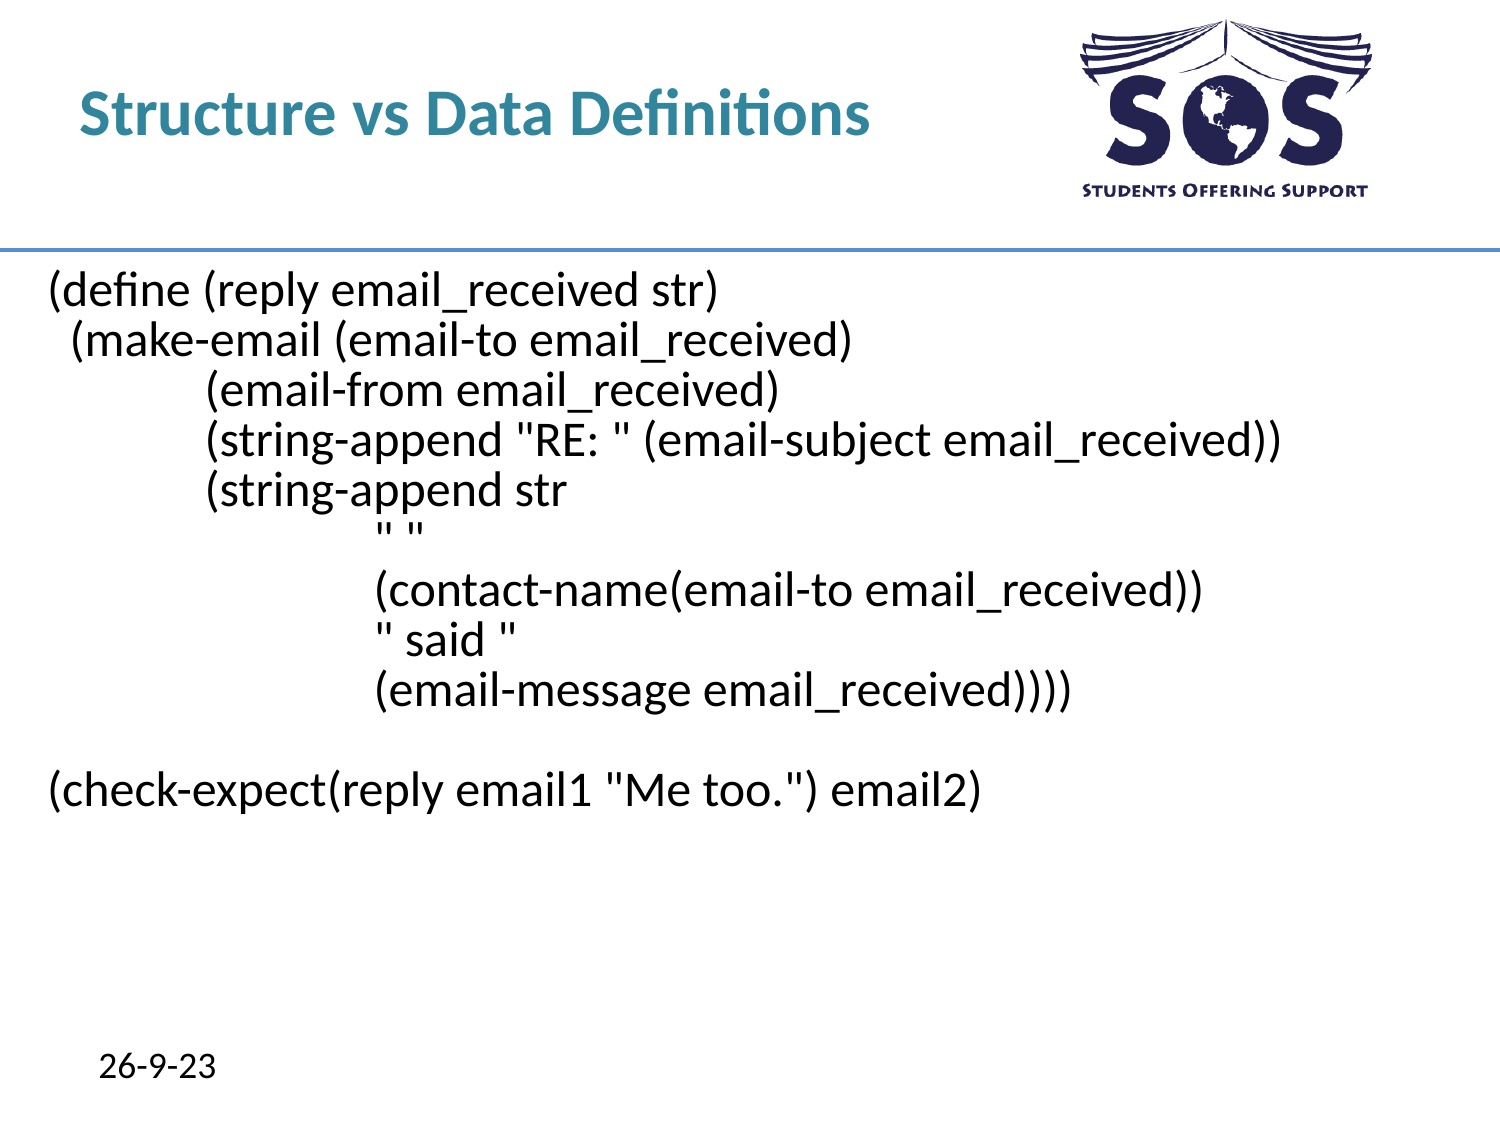

# Structure vs Data Definitions
(define (reply email_received str)
 (make-email (email-to email_received)
 (email-from email_received)
 (string-append "RE: " (email-subject email_received))
 (string-append str
 " "
 (contact-name(email-to email_received))
 " said "
 (email-message email_received))))
(check-expect(reply email1 "Me too.") email2)